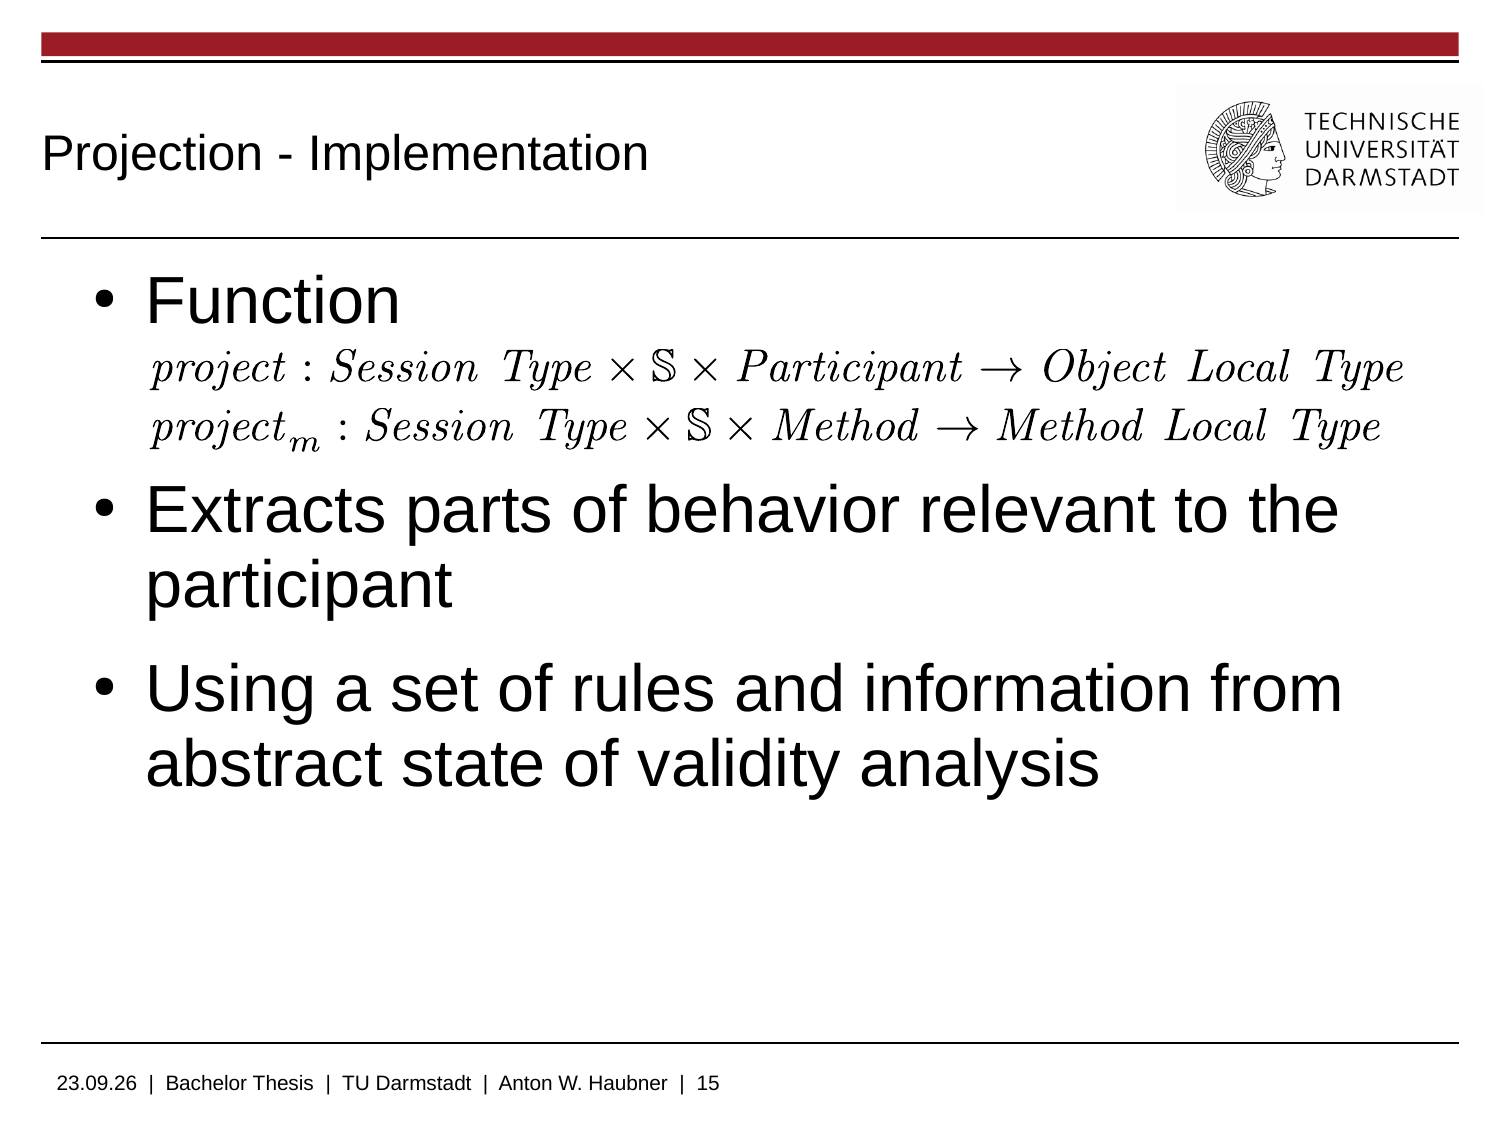

# Projection - Implementation
Function
Extracts parts of behavior relevant to the participant
Using a set of rules and information from abstract state of validity analysis